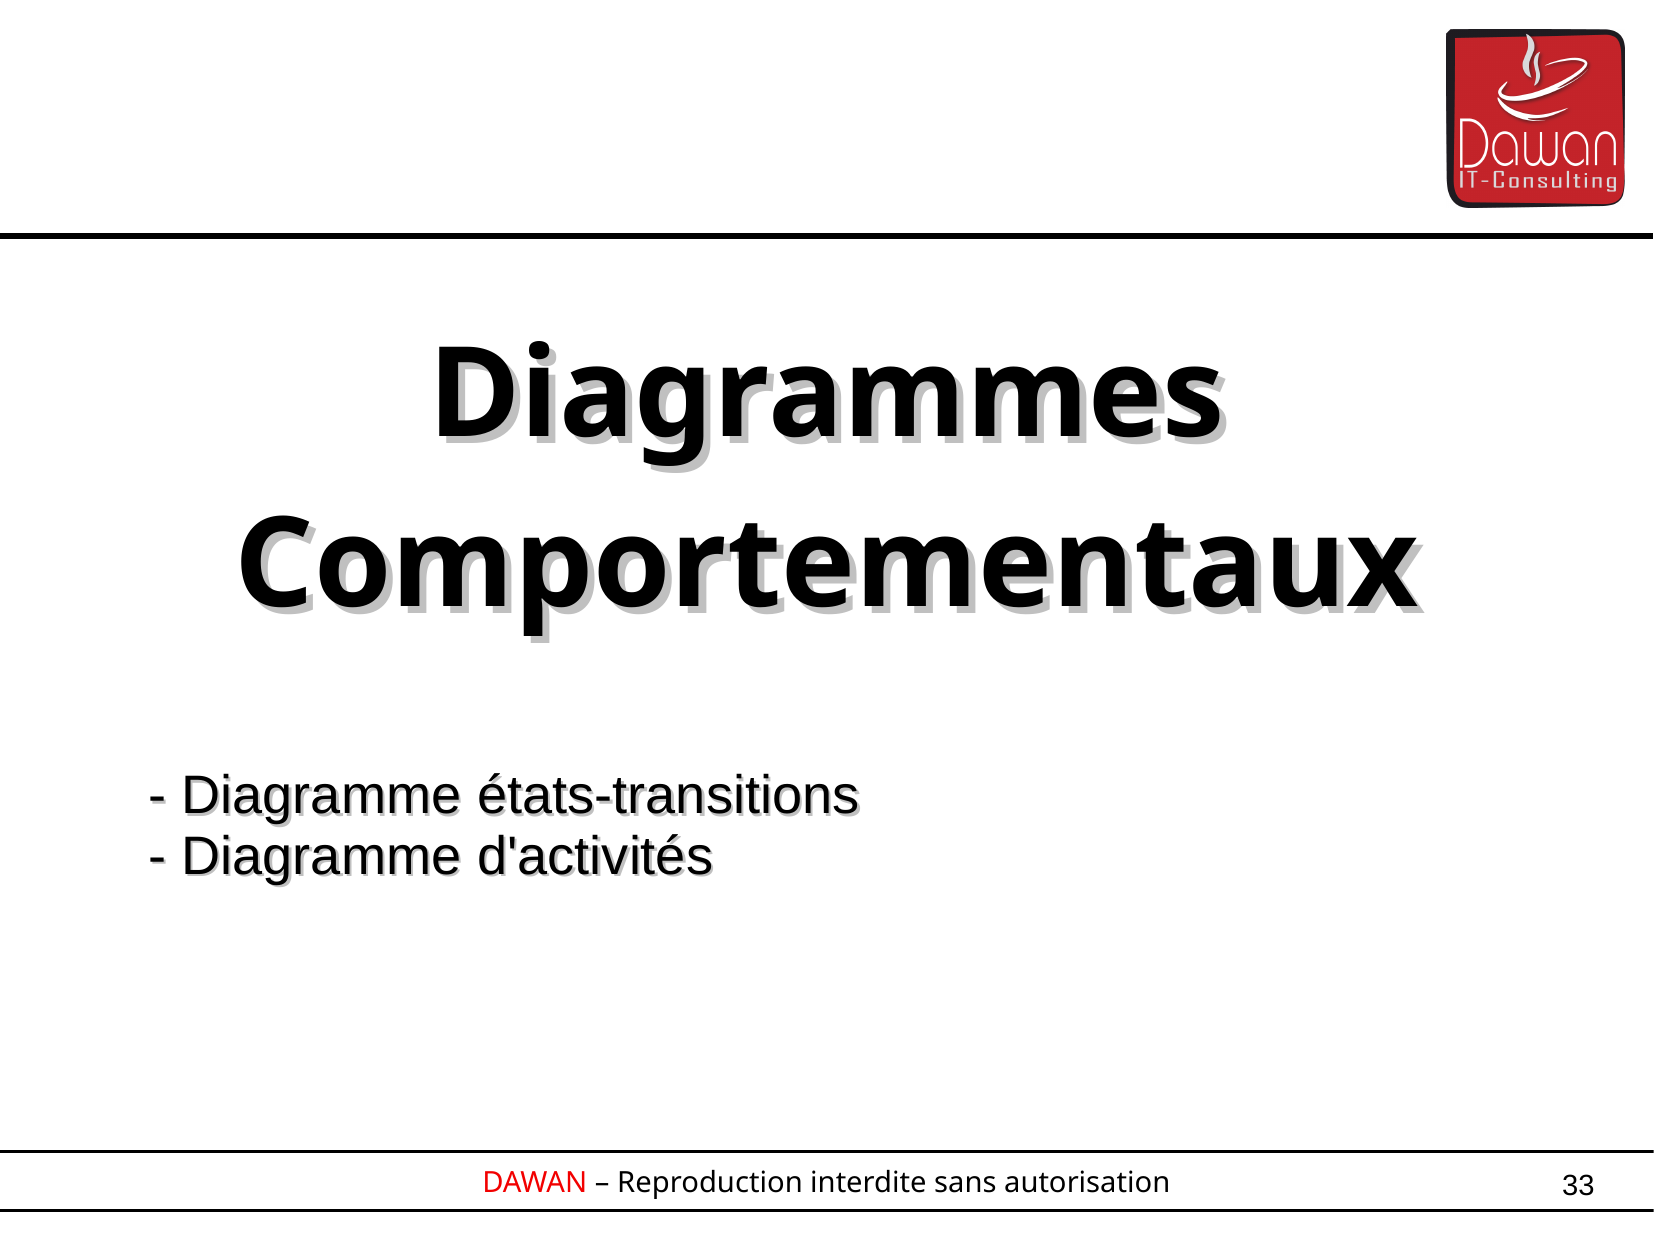

Diagrammes Comportementaux
 - Diagramme états-transitions
 - Diagramme d'activités
33